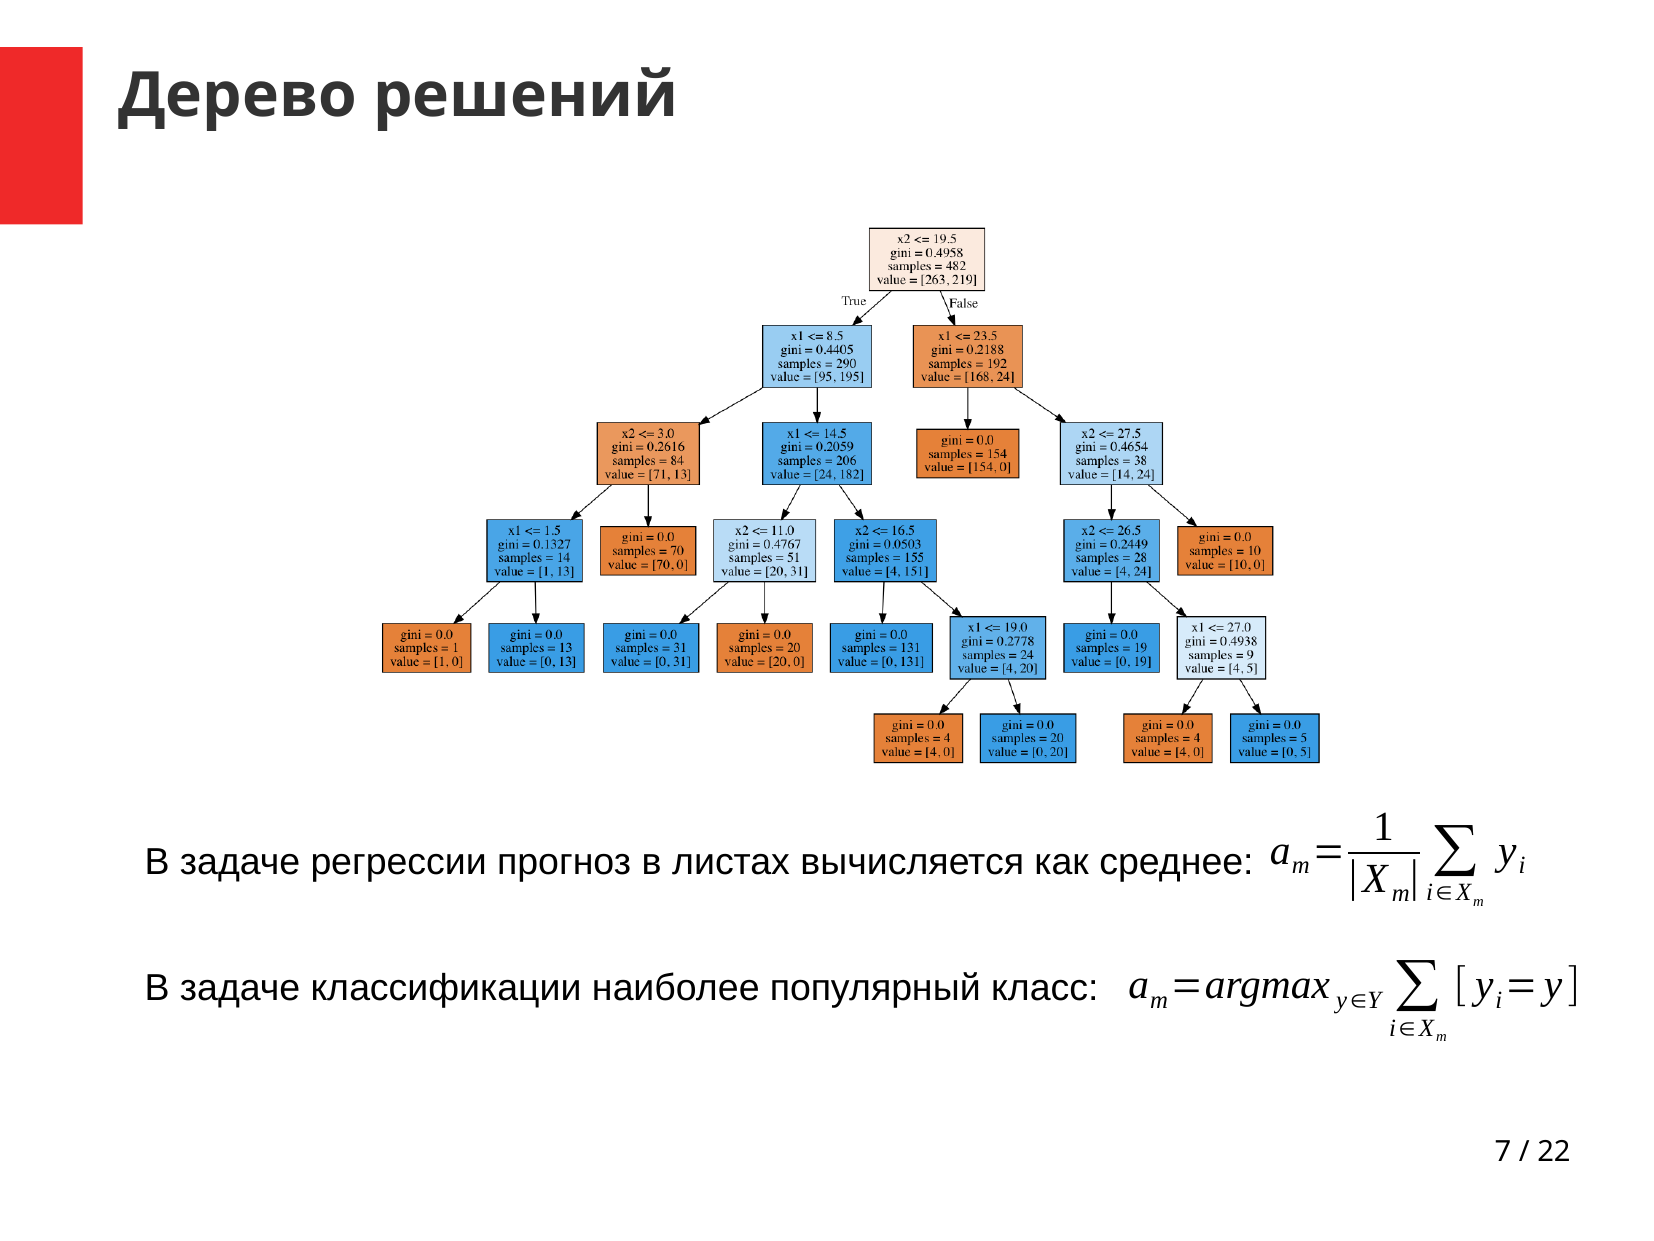

# Дерево решений
В задаче регрессии прогноз в листах вычисляется как среднее:
В задаче классификации наиболее популярный класс:
7